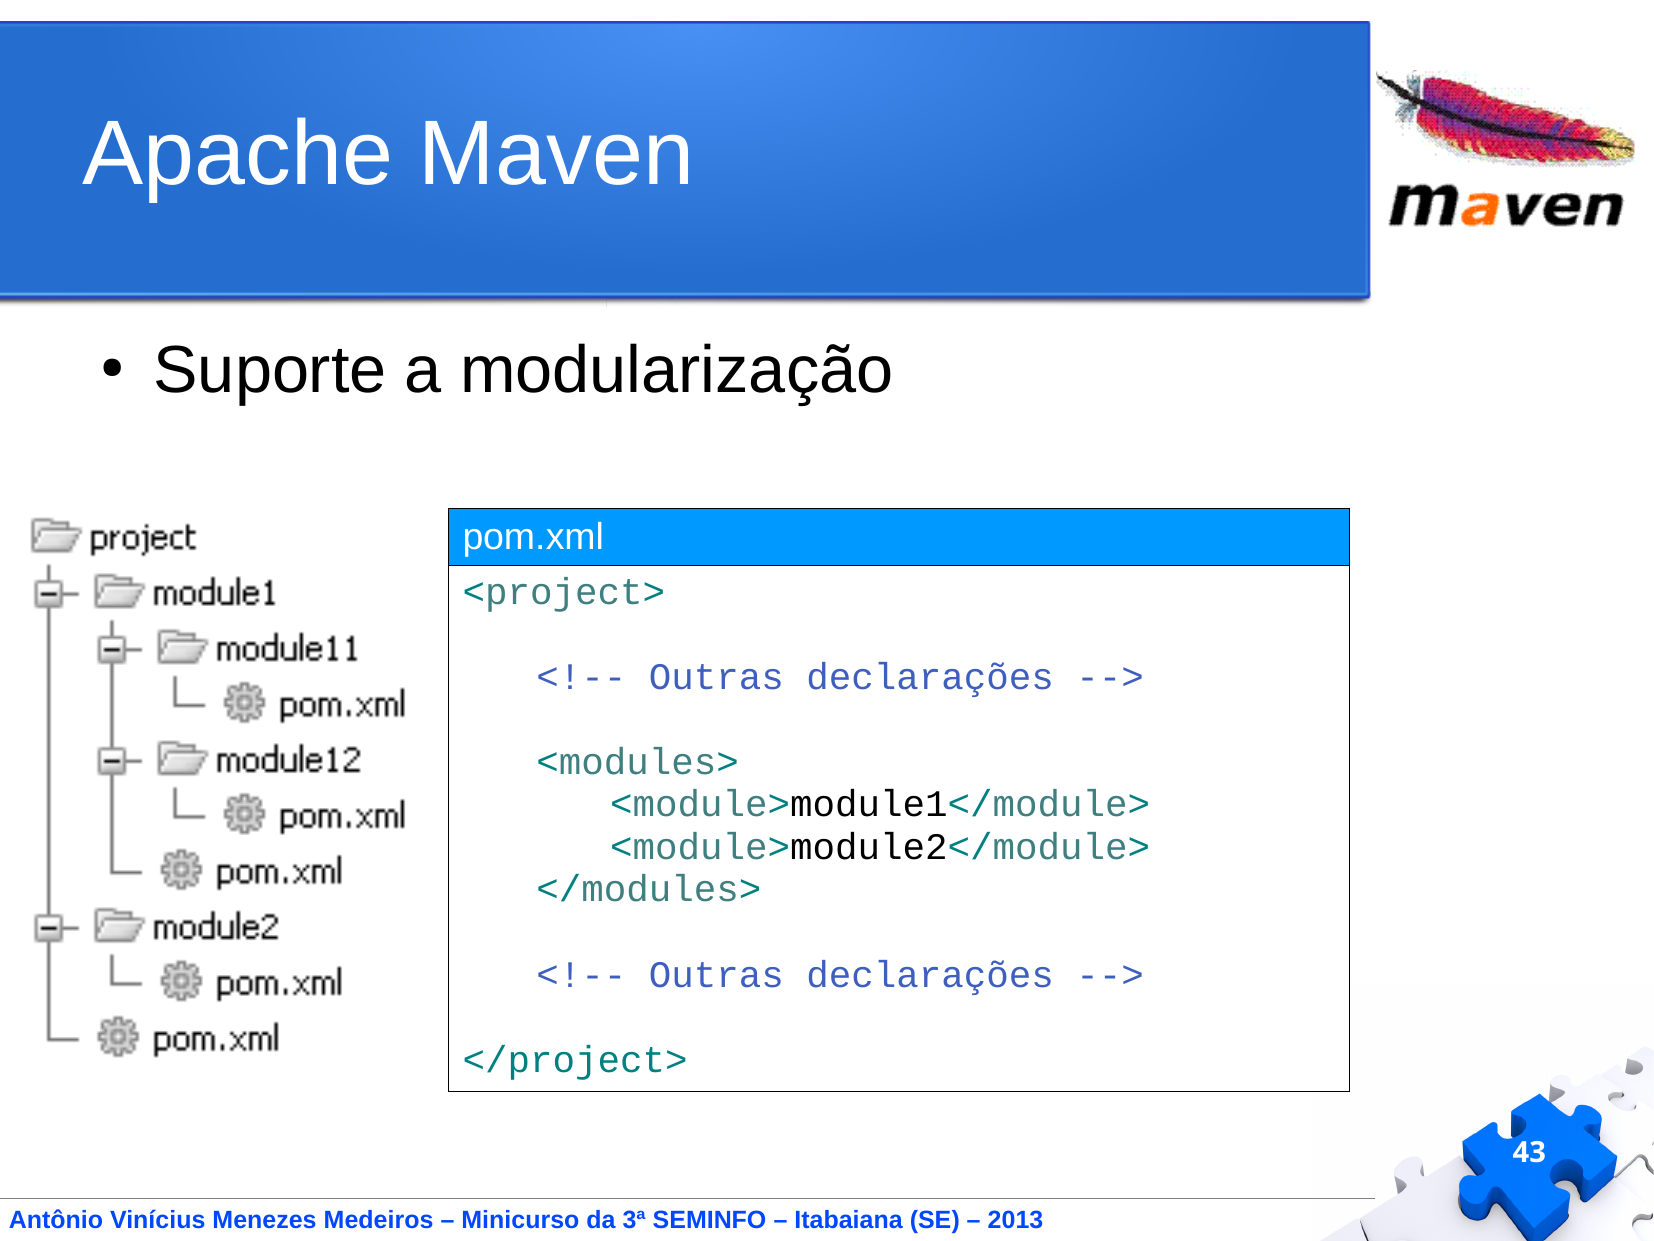

# Apache Maven
Suporte a modularização
| pom.xml |
| --- |
| <project> <!-- Outras declarações --> <modules> <module>module1</module> <module>module2</module> </modules> <!-- Outras declarações --> </project> |
43